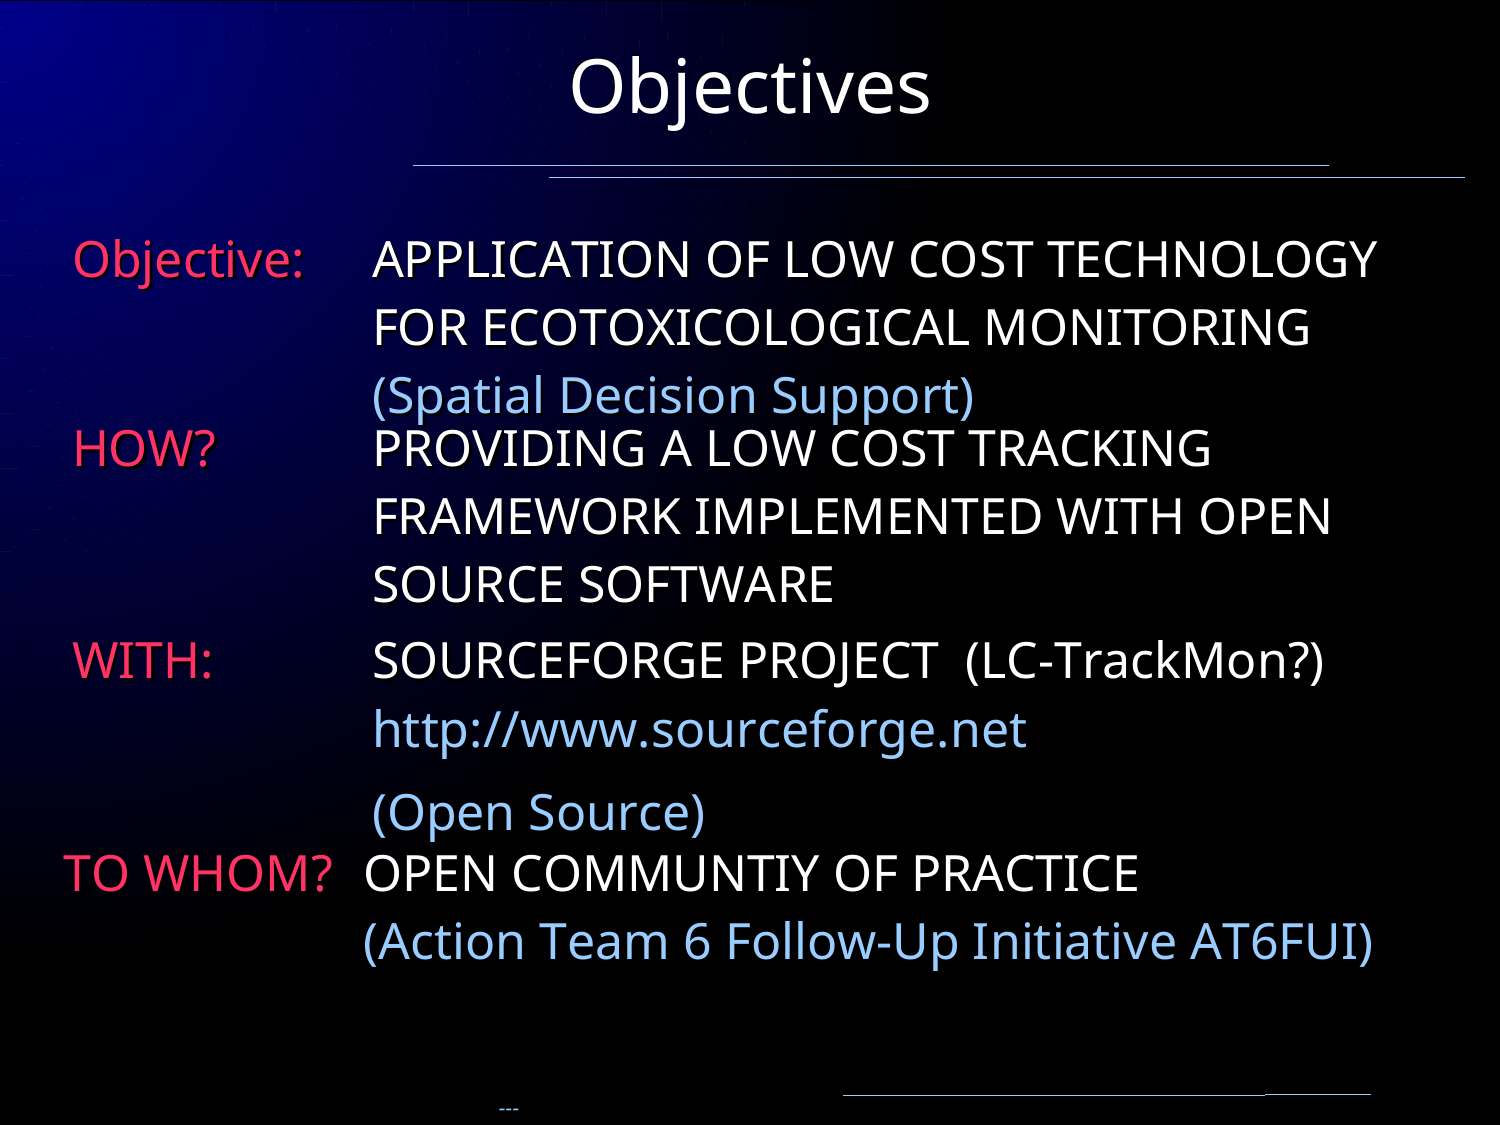

Objectives
Objective:	APPLICATION OF LOW COST TECHNOLOGY
		FOR ECOTOXICOLOGICAL MONITORING
		(Spatial Decision Support)
HOW? 	PROVIDING A LOW COST TRACKING
		FRAMEWORK IMPLEMENTED WITH OPEN
		SOURCE SOFTWARE
WITH:		SOURCEFORGE PROJECT (LC-TrackMon?)
		http://www.sourceforge.net
		(Open Source)rce)
TO WHOM?	OPEN COMMUNTIY OF PRACTICE
		(Action Team 6 Follow-Up Initiative AT6FUI)